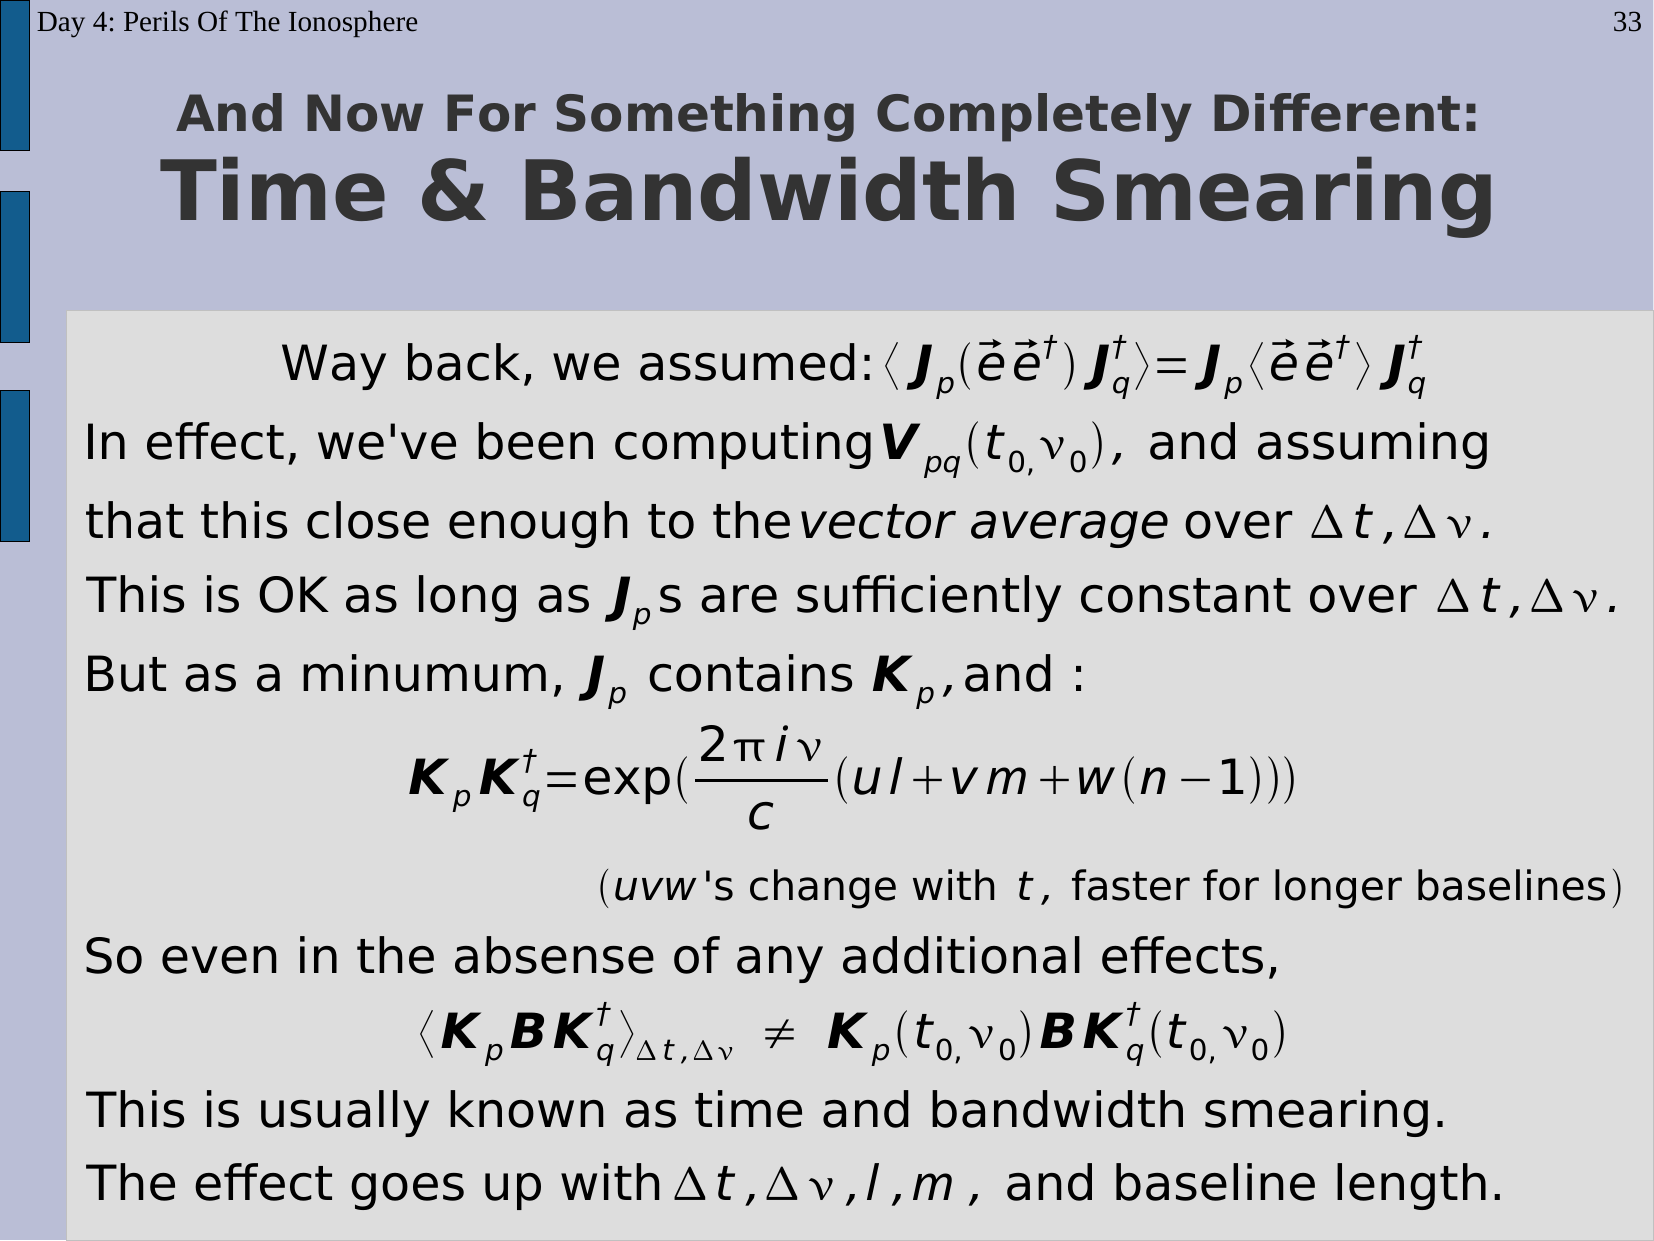

Day 4: Perils Of The Ionosphere
33
# And Now For Something Completely Different: Time & Bandwidth Smearing